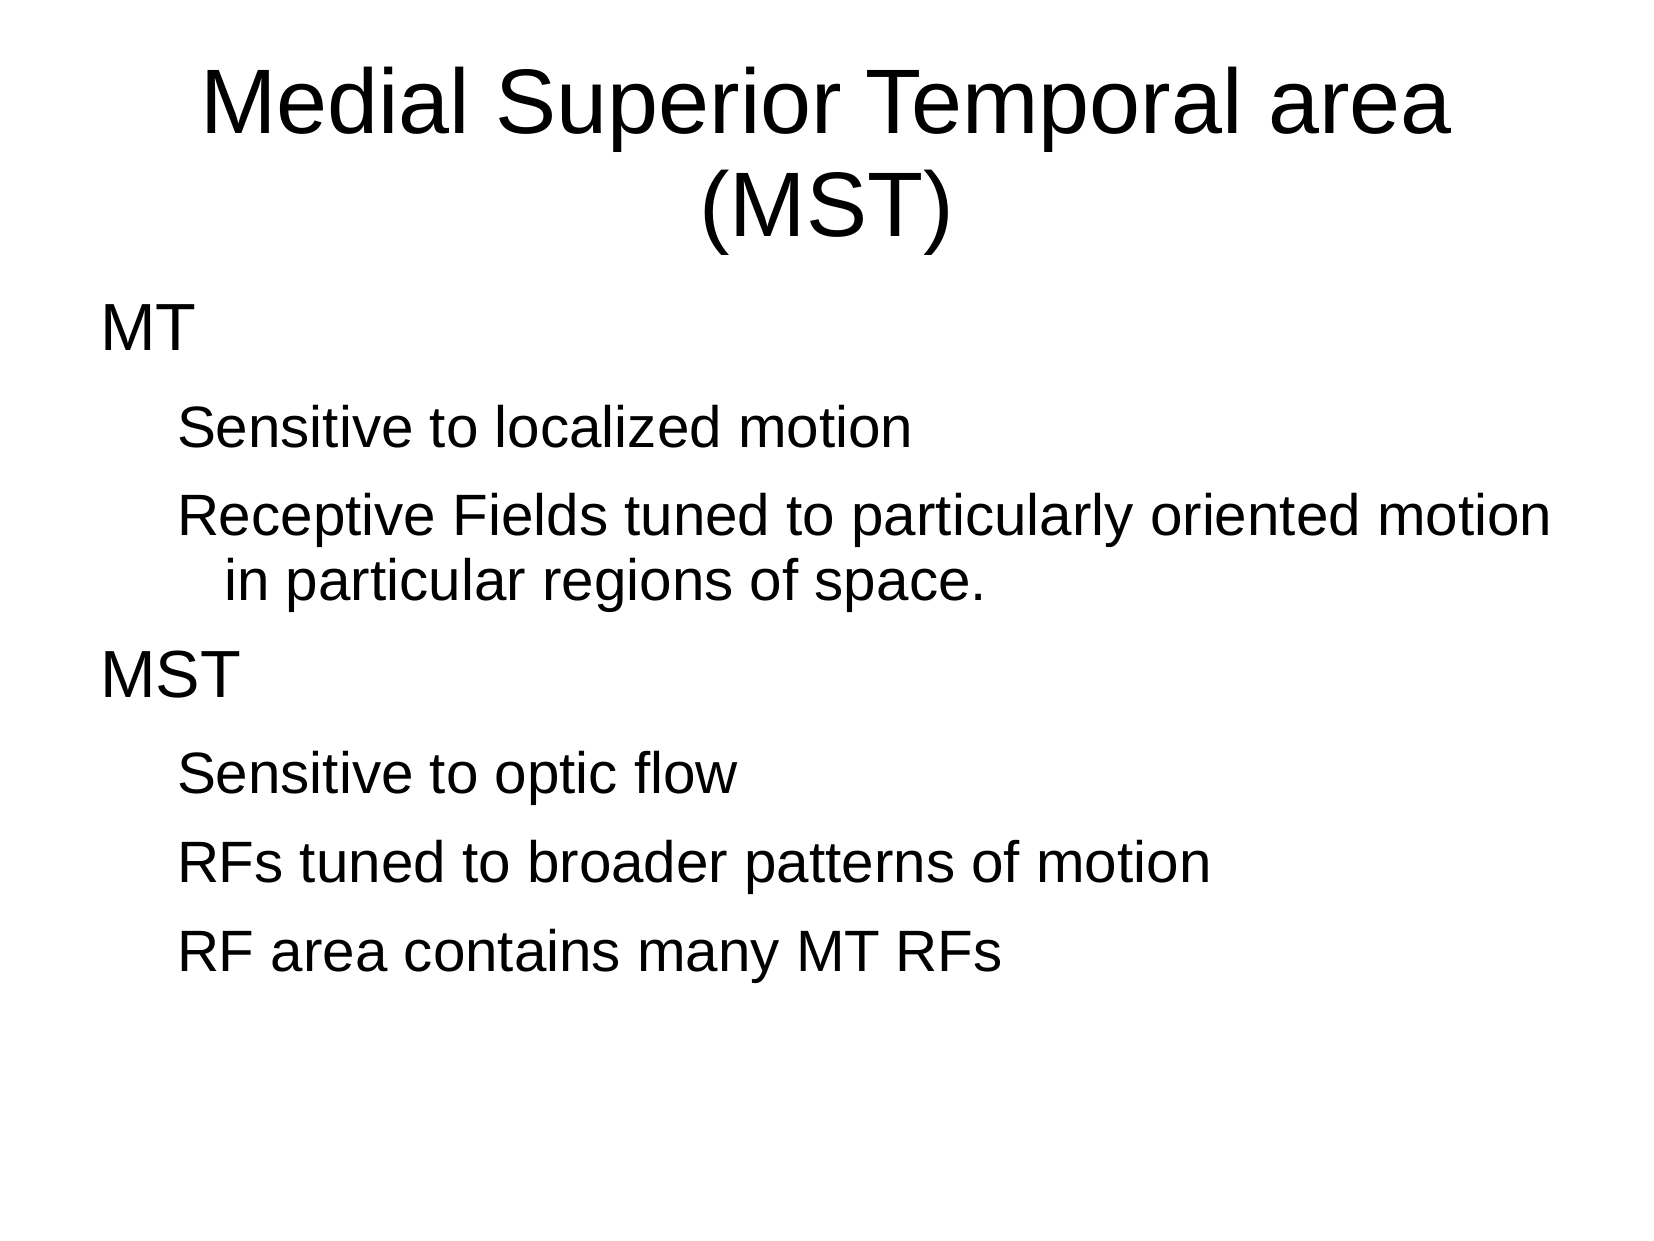

# Medial Superior Temporal area (MST)
MT
Sensitive to localized motion
Receptive Fields tuned to particularly oriented motion in particular regions of space.
MST
Sensitive to optic flow
RFs tuned to broader patterns of motion
RF area contains many MT RFs